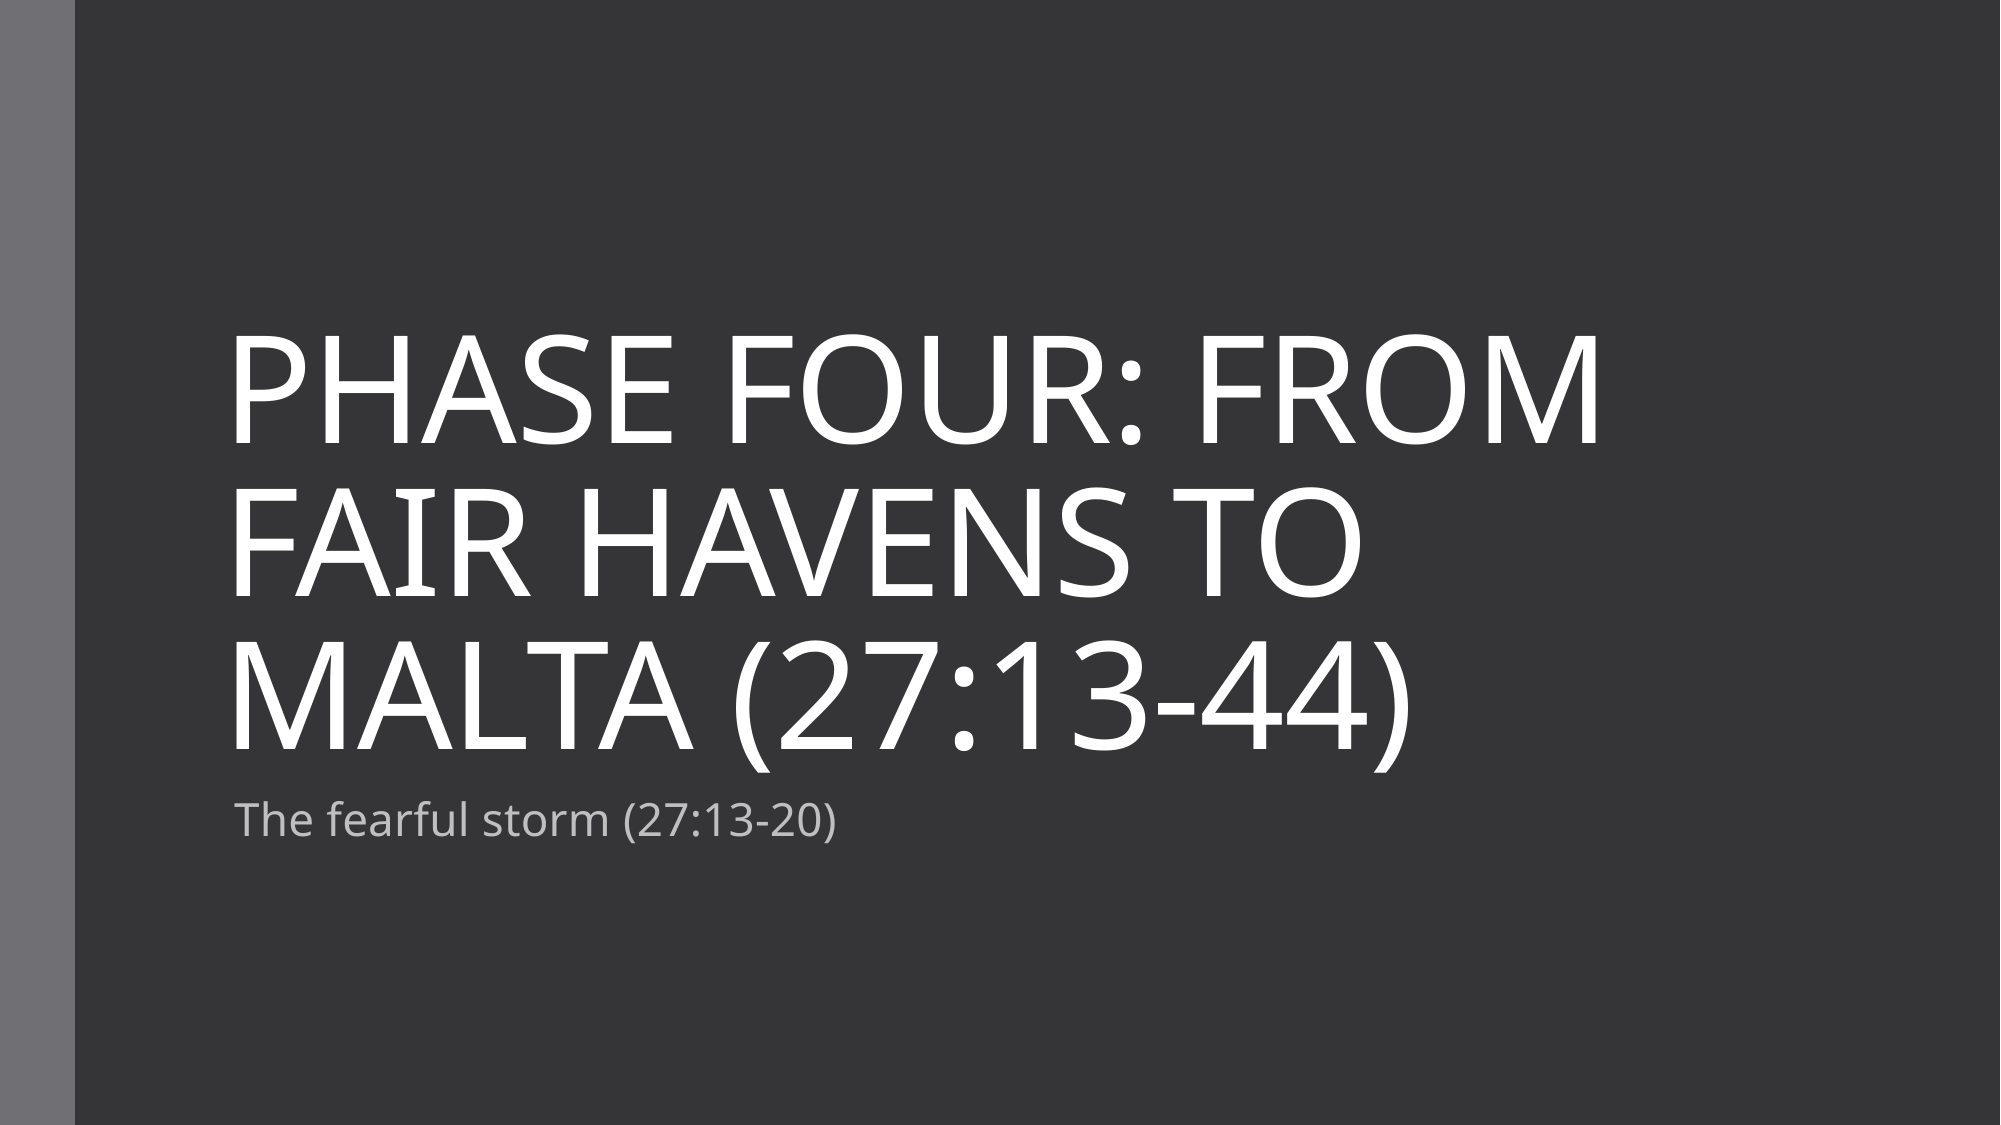

# PHASE FOUR: FROM FAIR HAVENS TO MALTA (27:13-44)
 The fearful storm (27:13-20)